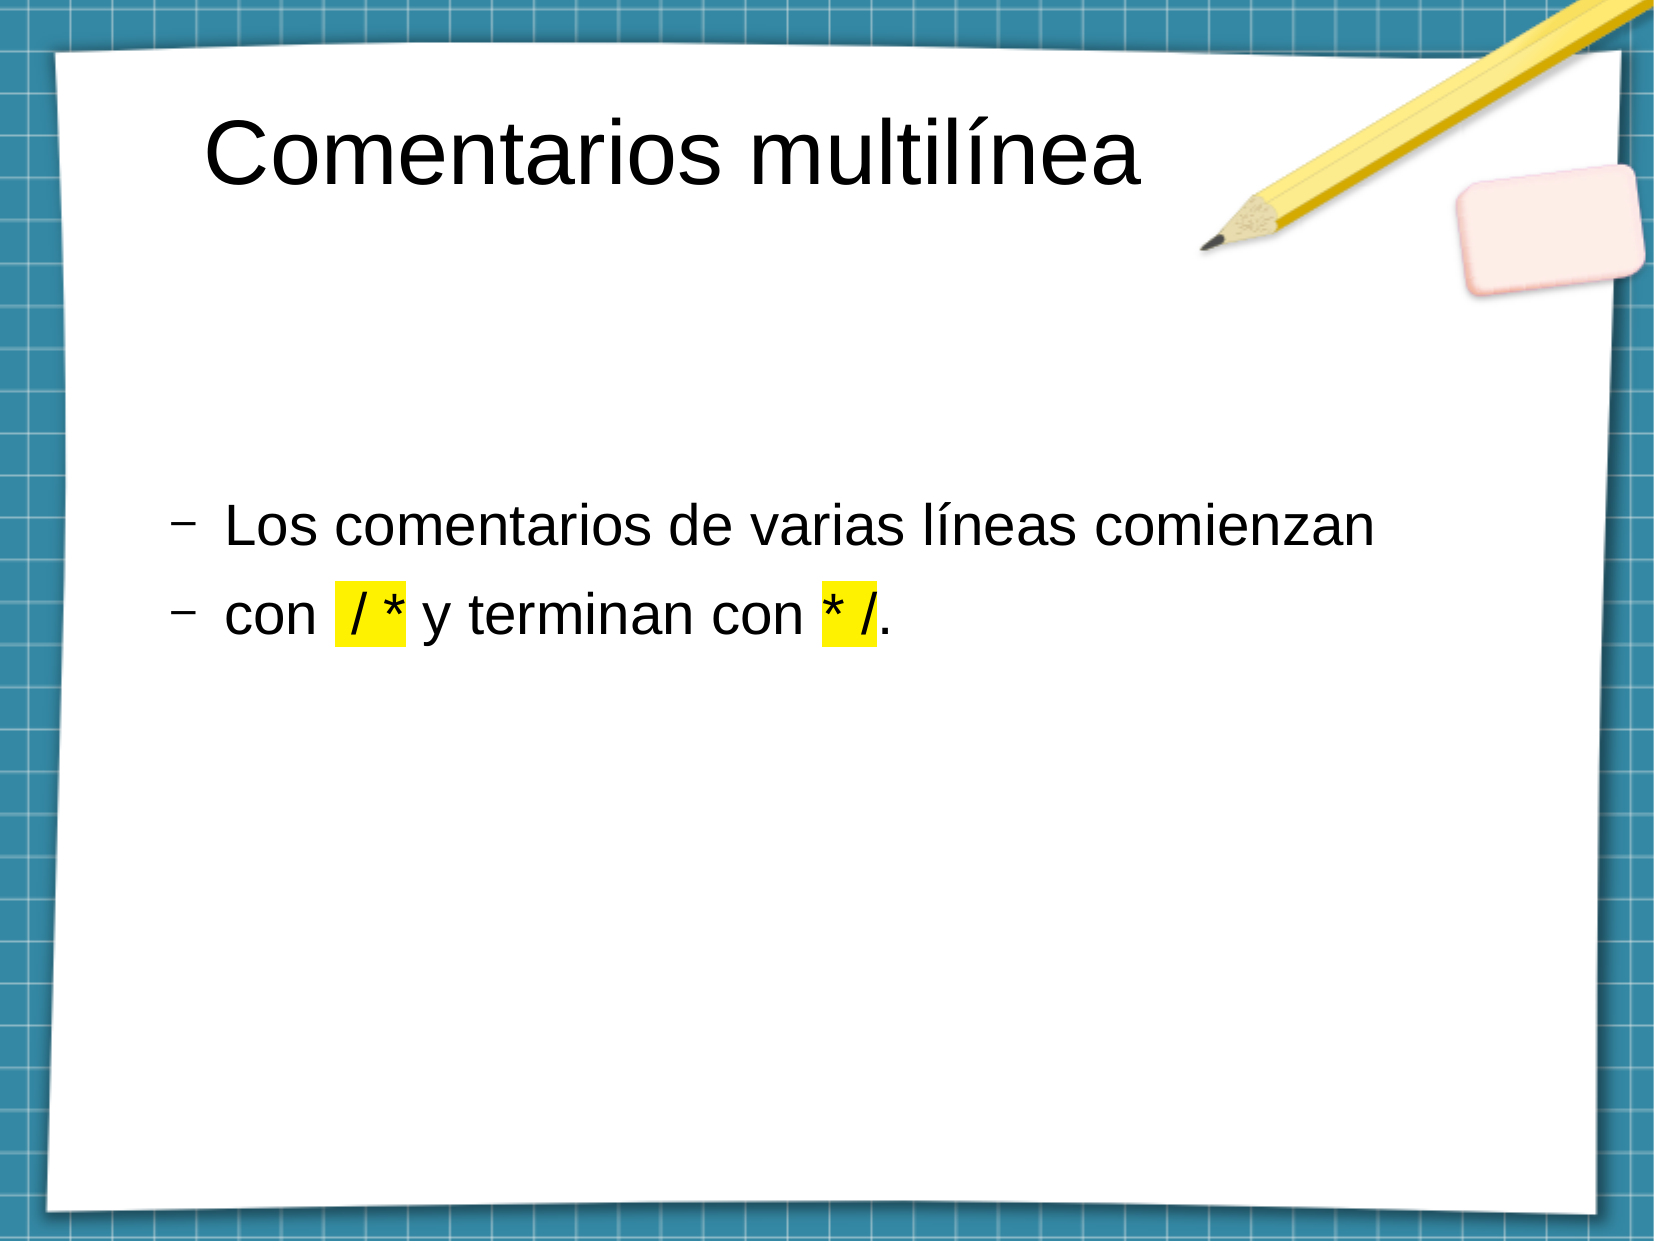

# Comentarios multilínea
Los comentarios de varias líneas comienzan
con / * y terminan con * /.